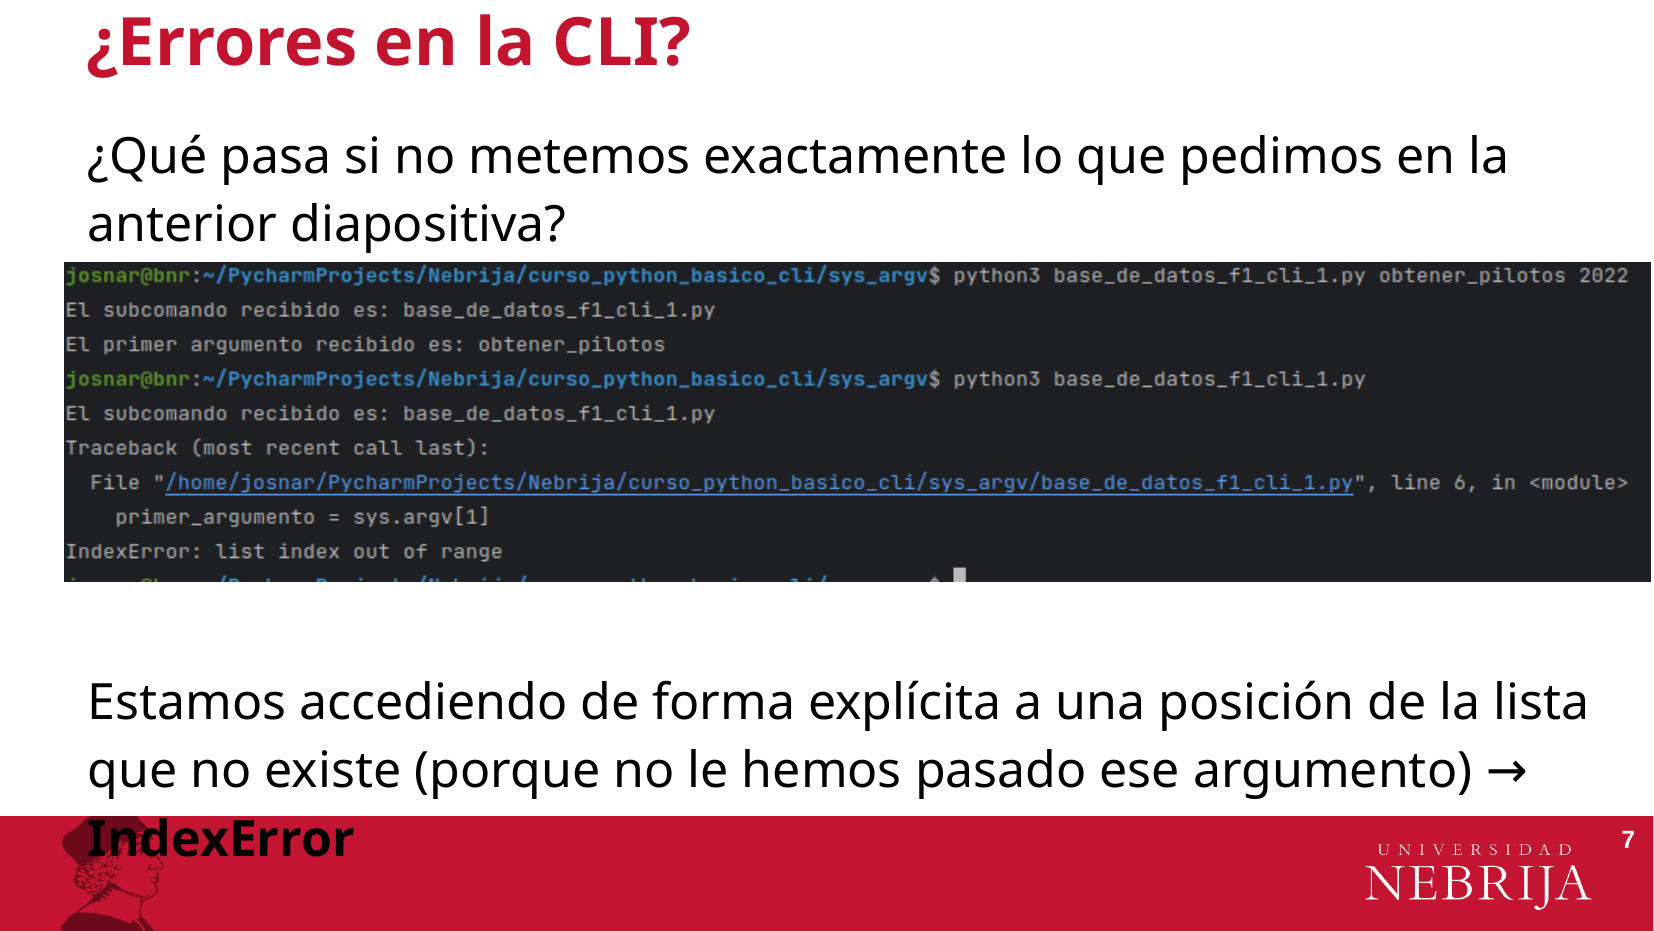

¿Errores en la CLI?
¿Qué pasa si no metemos exactamente lo que pedimos en la anterior diapositiva?
Estamos accediendo de forma explícita a una posición de la lista que no existe (porque no le hemos pasado ese argumento) → IndexError